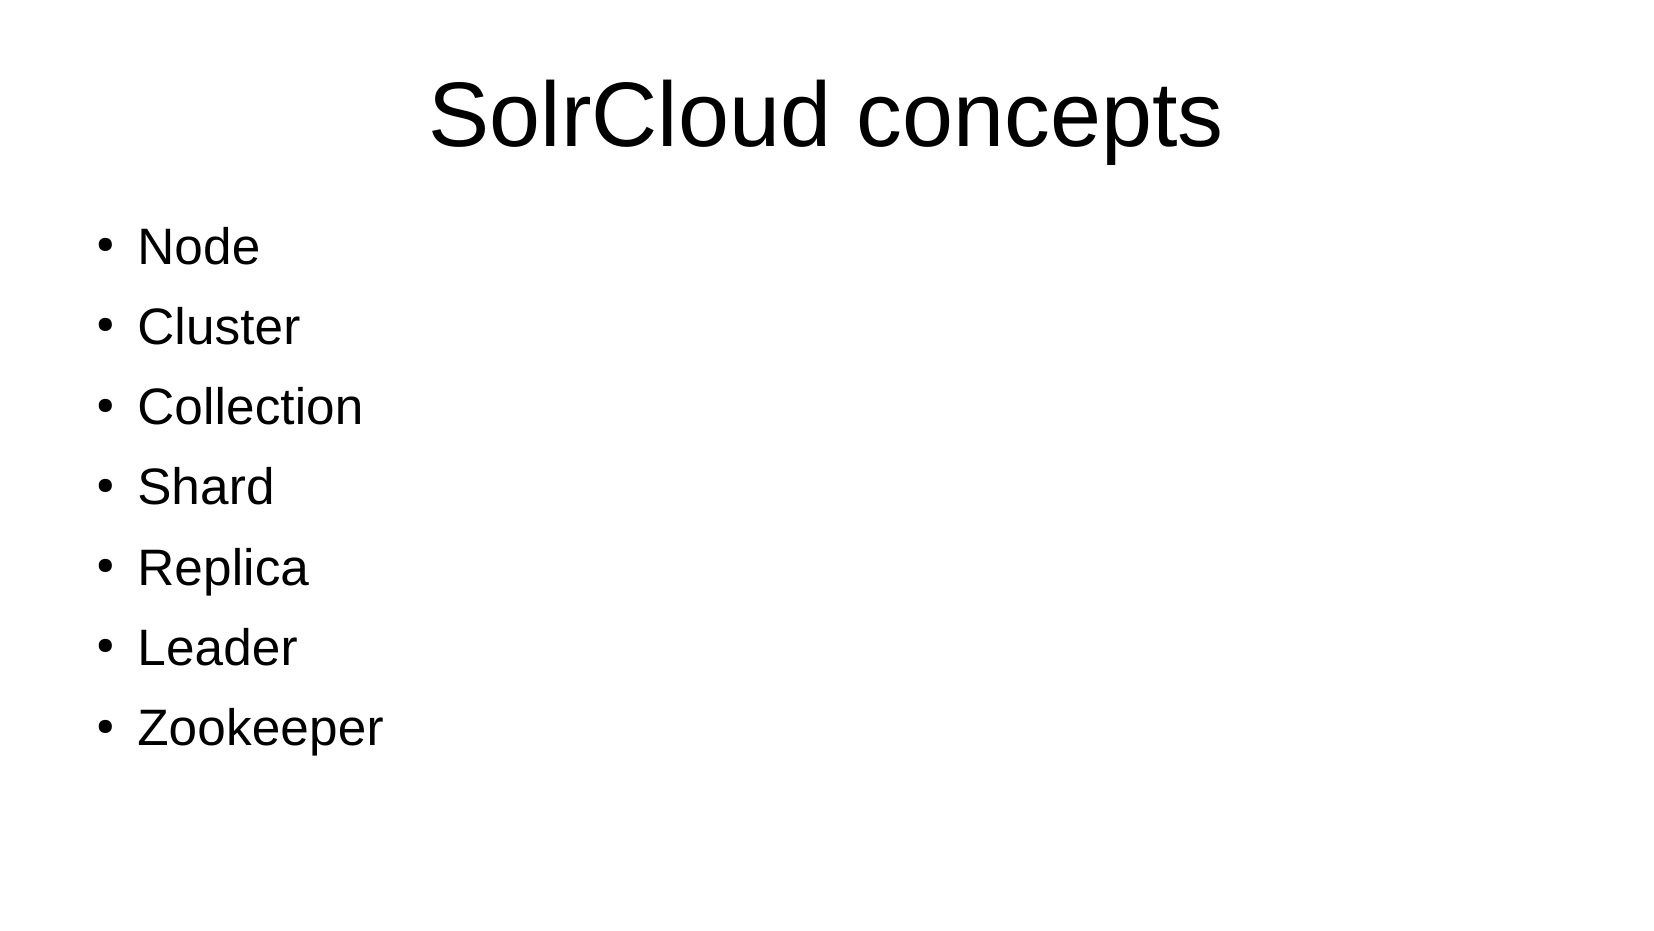

# SolrCloud concepts
Node
Cluster
Collection
Shard
Replica
Leader
Zookeeper